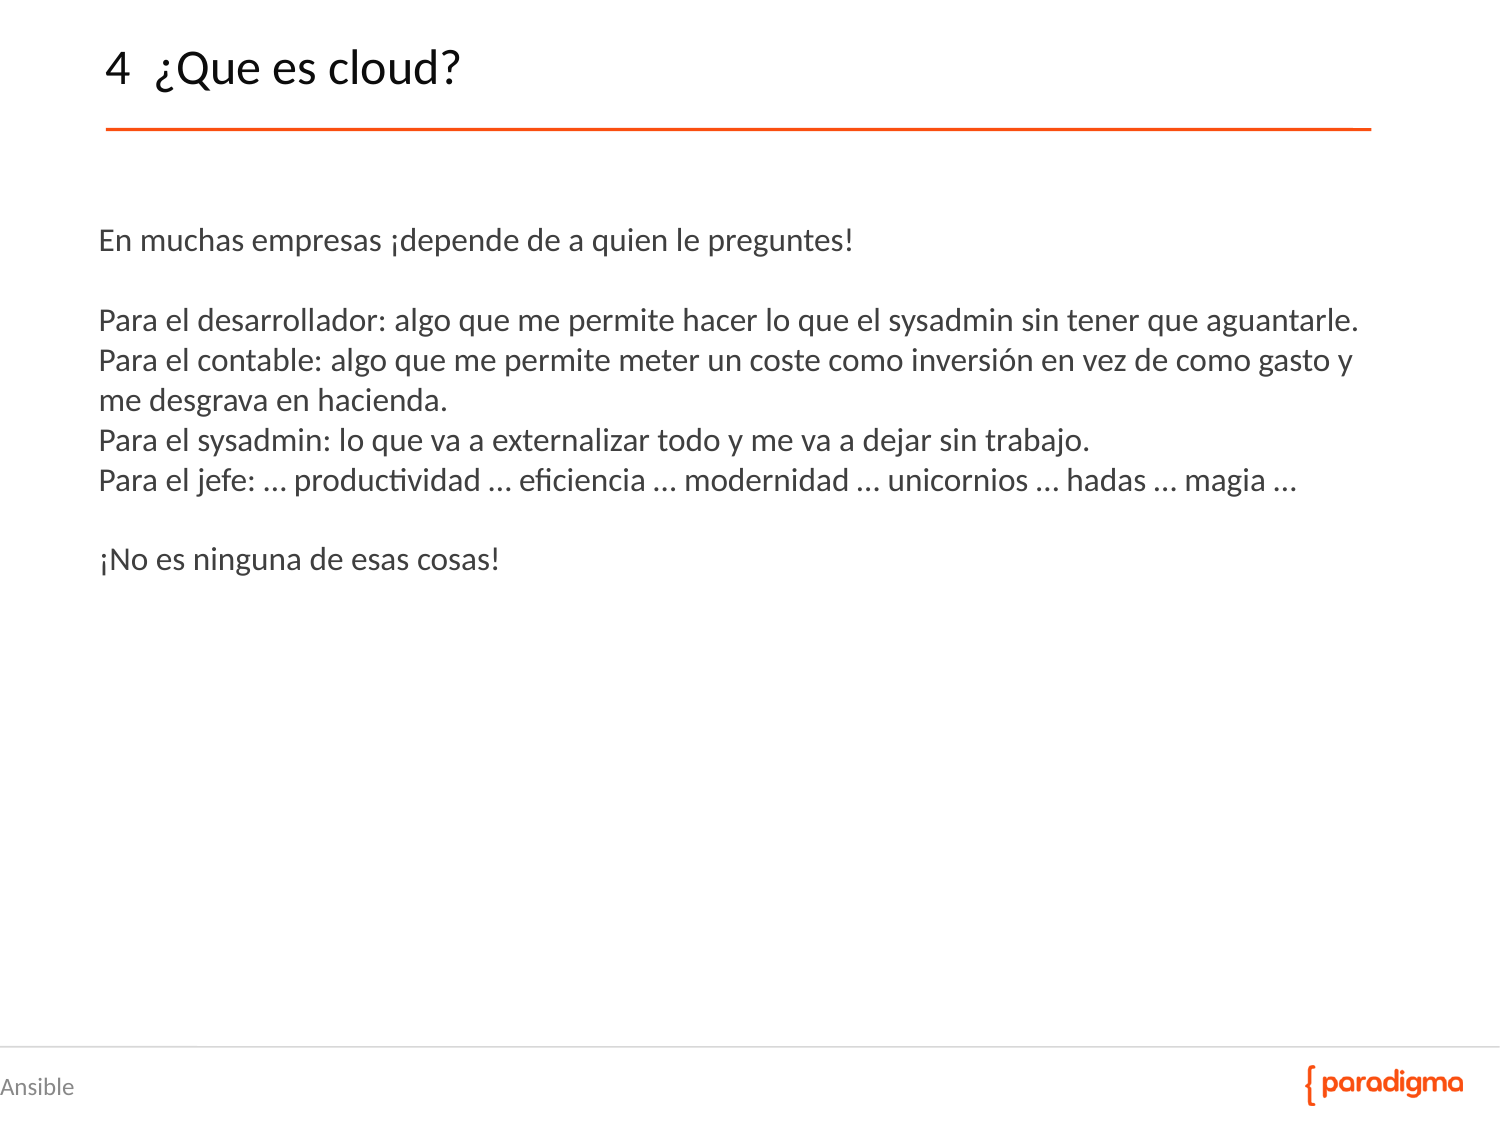

4 ¿Que es cloud?
En muchas empresas ¡depende de a quien le preguntes!
Para el desarrollador: algo que me permite hacer lo que el sysadmin sin tener que aguantarle.
Para el contable: algo que me permite meter un coste como inversión en vez de como gasto y me desgrava en hacienda.
Para el sysadmin: lo que va a externalizar todo y me va a dejar sin trabajo.
Para el jefe: … productividad … eficiencia … modernidad … unicornios … hadas … magia …
¡No es ninguna de esas cosas!
Ansible